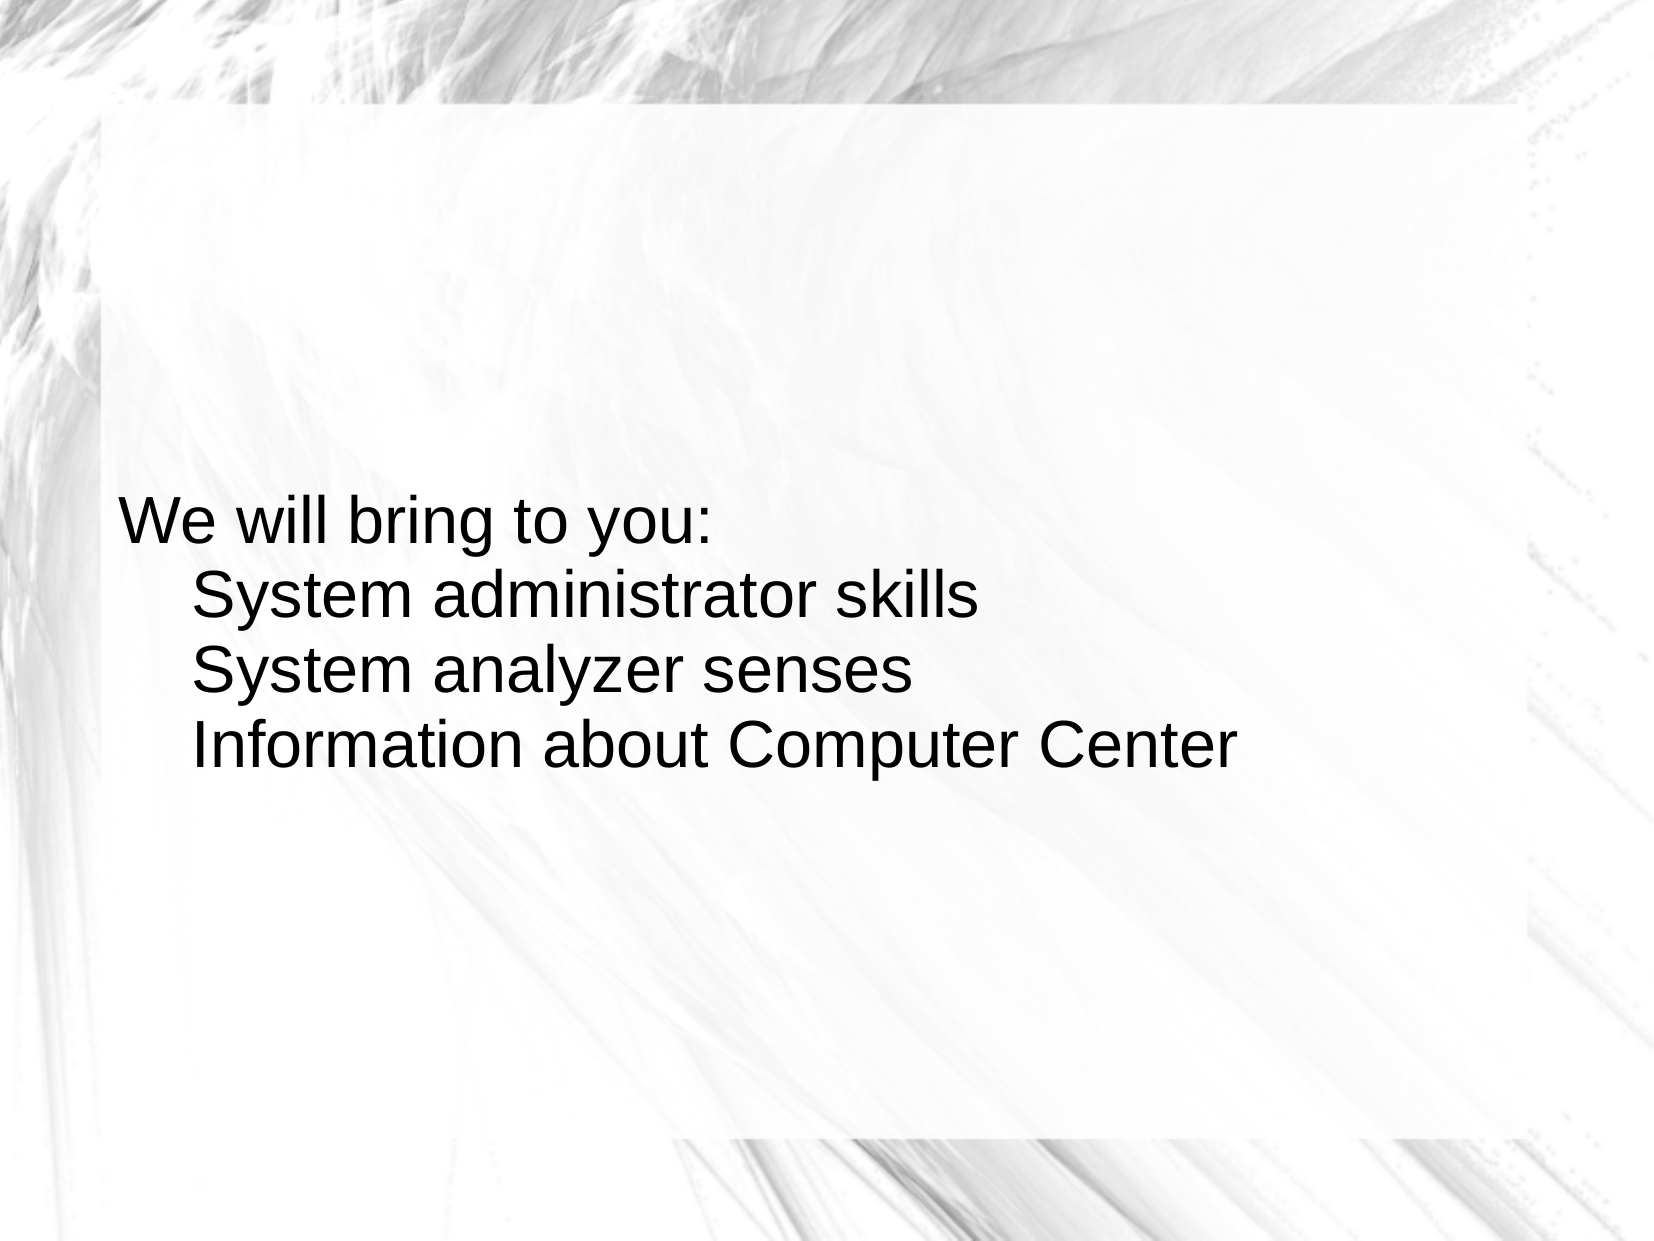

#
We will bring to you:
	System administrator skills
	System analyzer senses
	Information about Computer Center